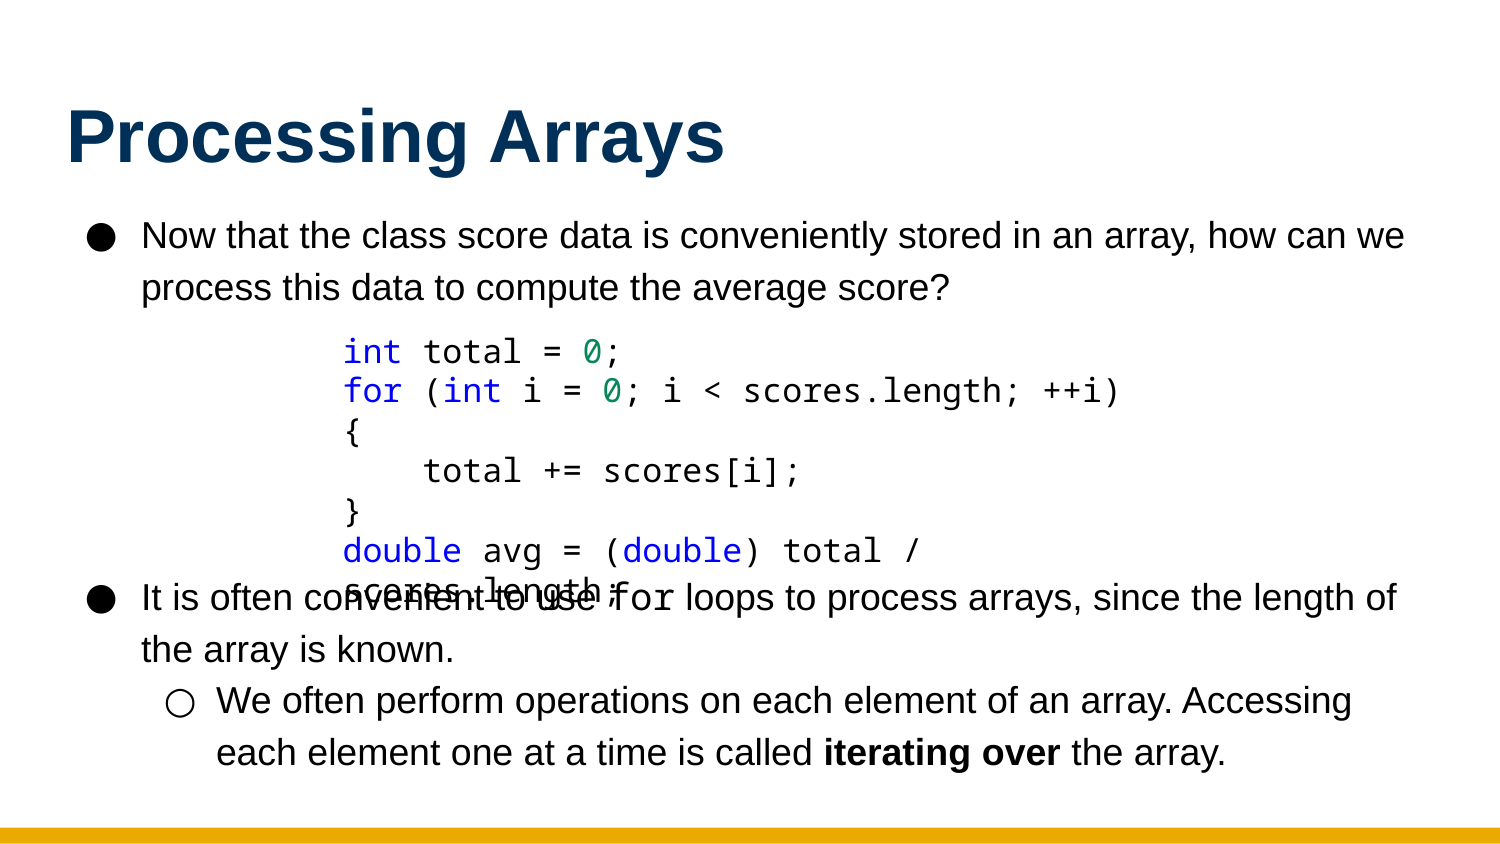

# Processing Arrays
Now that the class score data is conveniently stored in an array, how can we process this data to compute the average score?
It is often convenient to use for loops to process arrays, since the length of the array is known.
We often perform operations on each element of an array. Accessing each element one at a time is called iterating over the array.
int total = 0;
for (int i = 0; i < scores.length; ++i) {
 total += scores[i];
}
double avg = (double) total / scores.length;